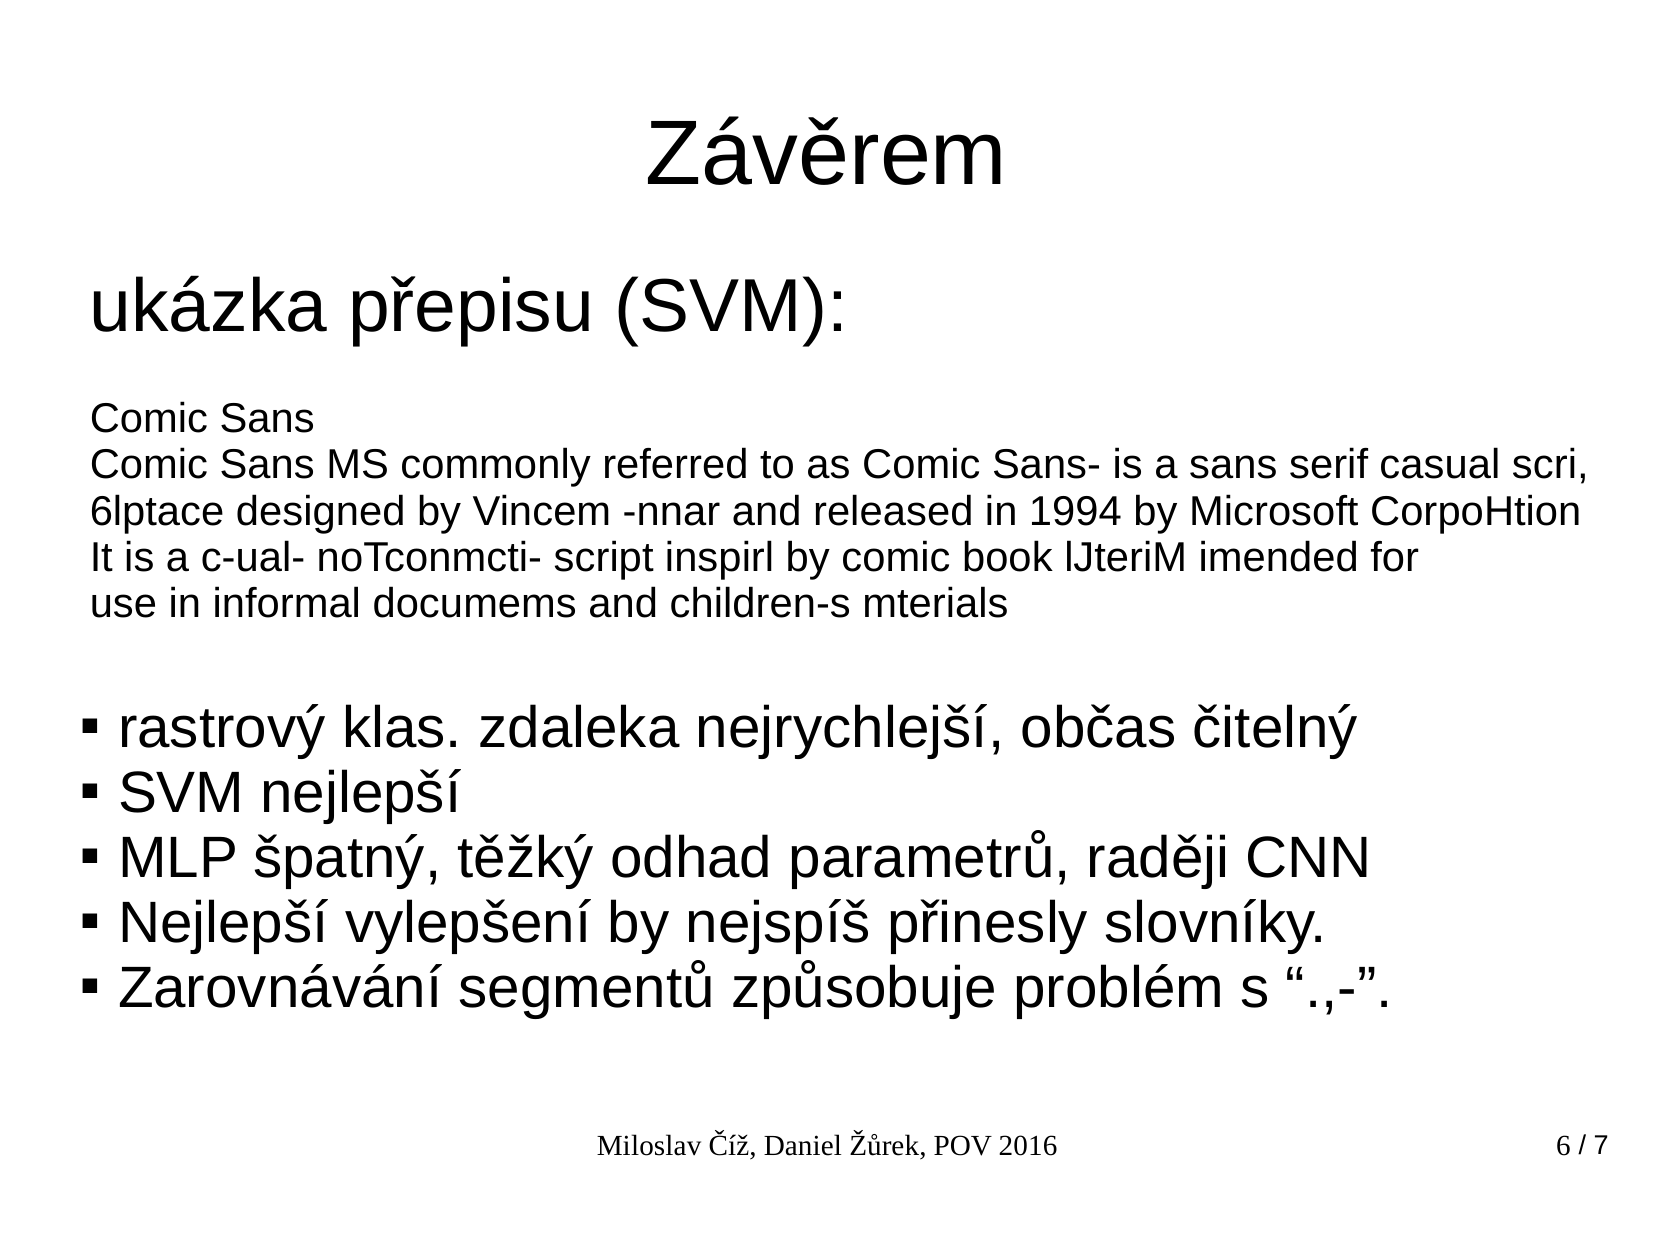

# Závěrem
ukázka přepisu (SVM):
Comic Sans
Comic Sans MS commonly referred to as Comic Sans- is a sans serif casual scri,
6lptace designed by Vincem -nnar and released in 1994 by Microsoft CorpoHtion
It is a c-ual- noTconmcti- script inspirl by comic book lJteriM imended for
use in informal documems and children-s mterials
rastrový klas. zdaleka nejrychlejší, občas čitelný
SVM nejlepší
MLP špatný, těžký odhad parametrů, raději CNN
Nejlepší vylepšení by nejspíš přinesly slovníky.
Zarovnávání segmentů způsobuje problém s “.,-”.
Miloslav Číž, Daniel Žůrek, POV 2016
6
/ 7